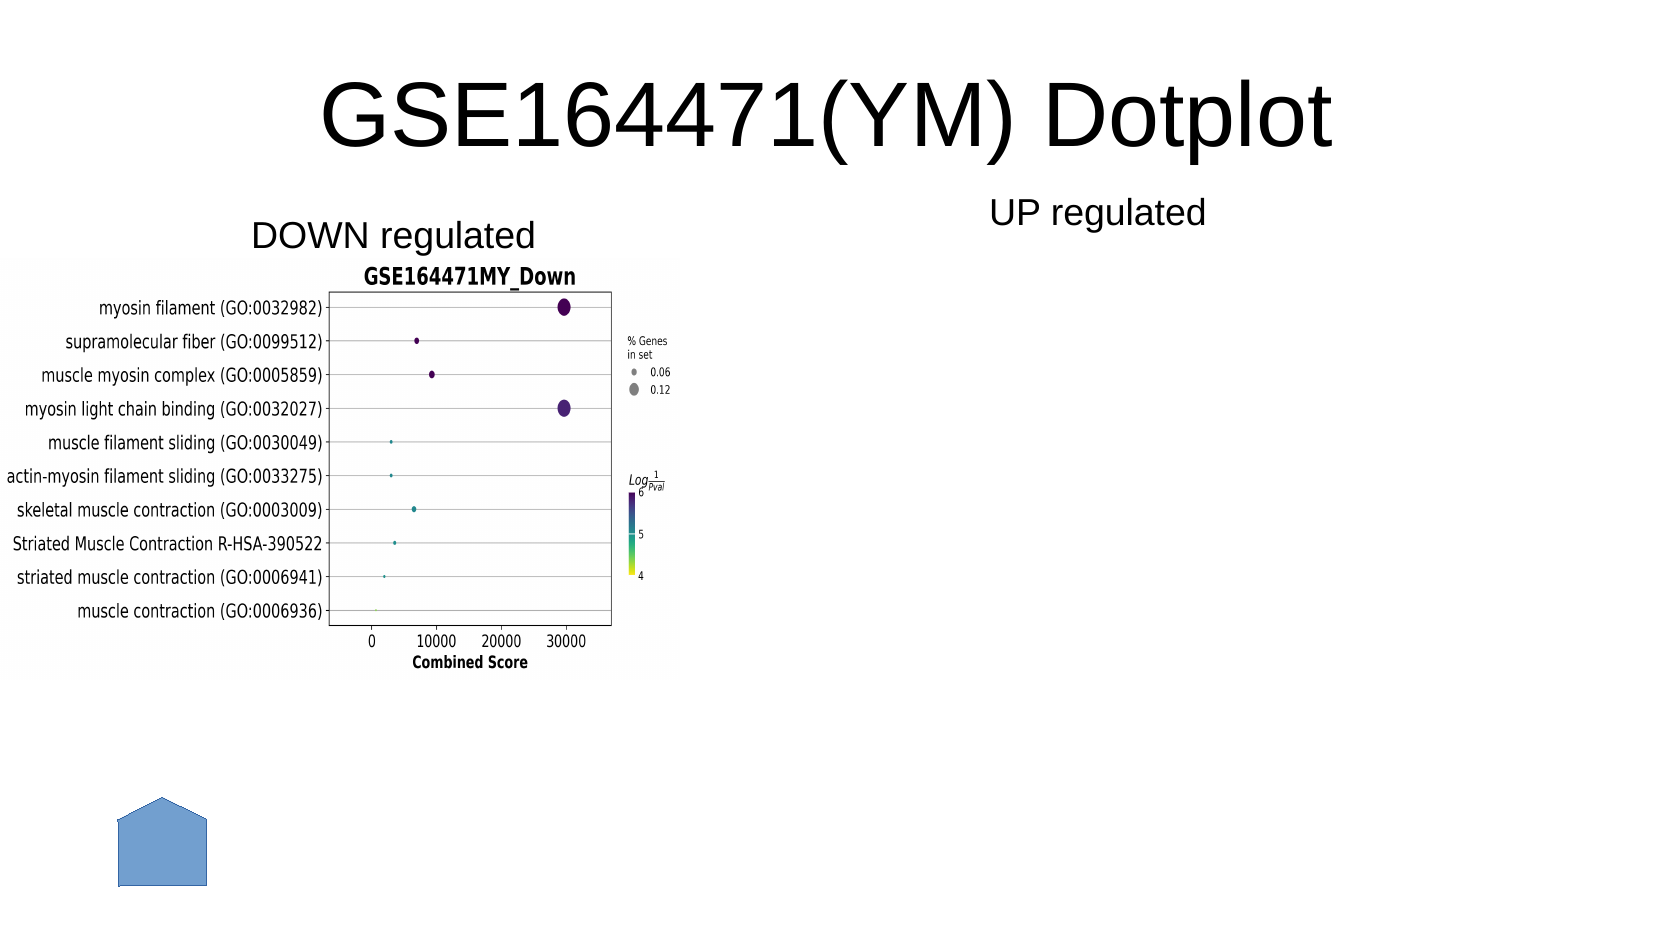

# GSE164471(YM) Dotplot
UP regulated
DOWN regulated